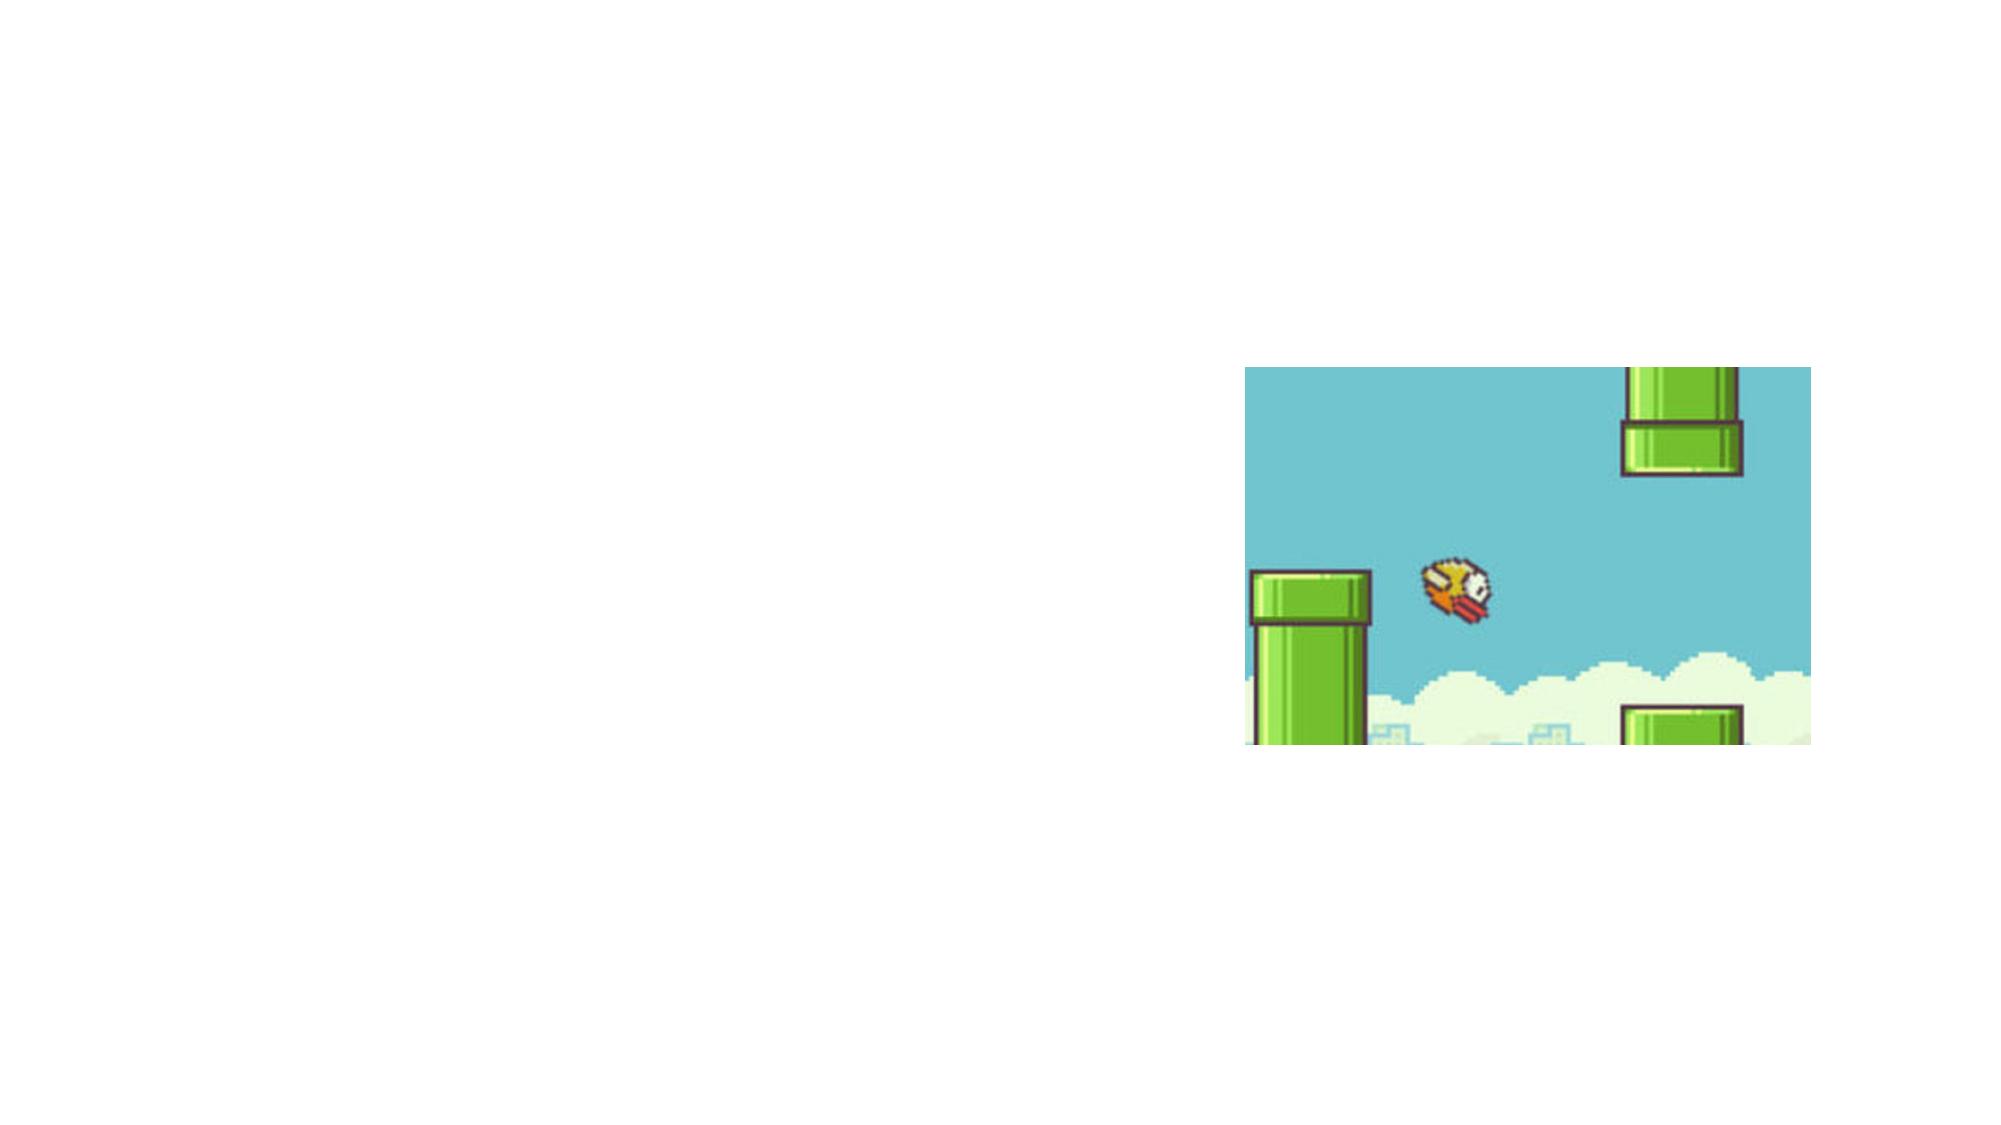

# The game is meant to be like flappy bird
Different pipes that spawn up and down, had to be made with different objects, and to run through a fairly complicated algorithm that 32k of memory probably would not be so happy to handle.
The graphics also had to be complex as well, otherwise, the game would look like dots up and down, and few dots floating in the middle.
The worst part was that we would have to make the game designed through individual pixels and that means a lot of work, that probably would not be able to be handled from Arduino.
So, we had to design something simpler…